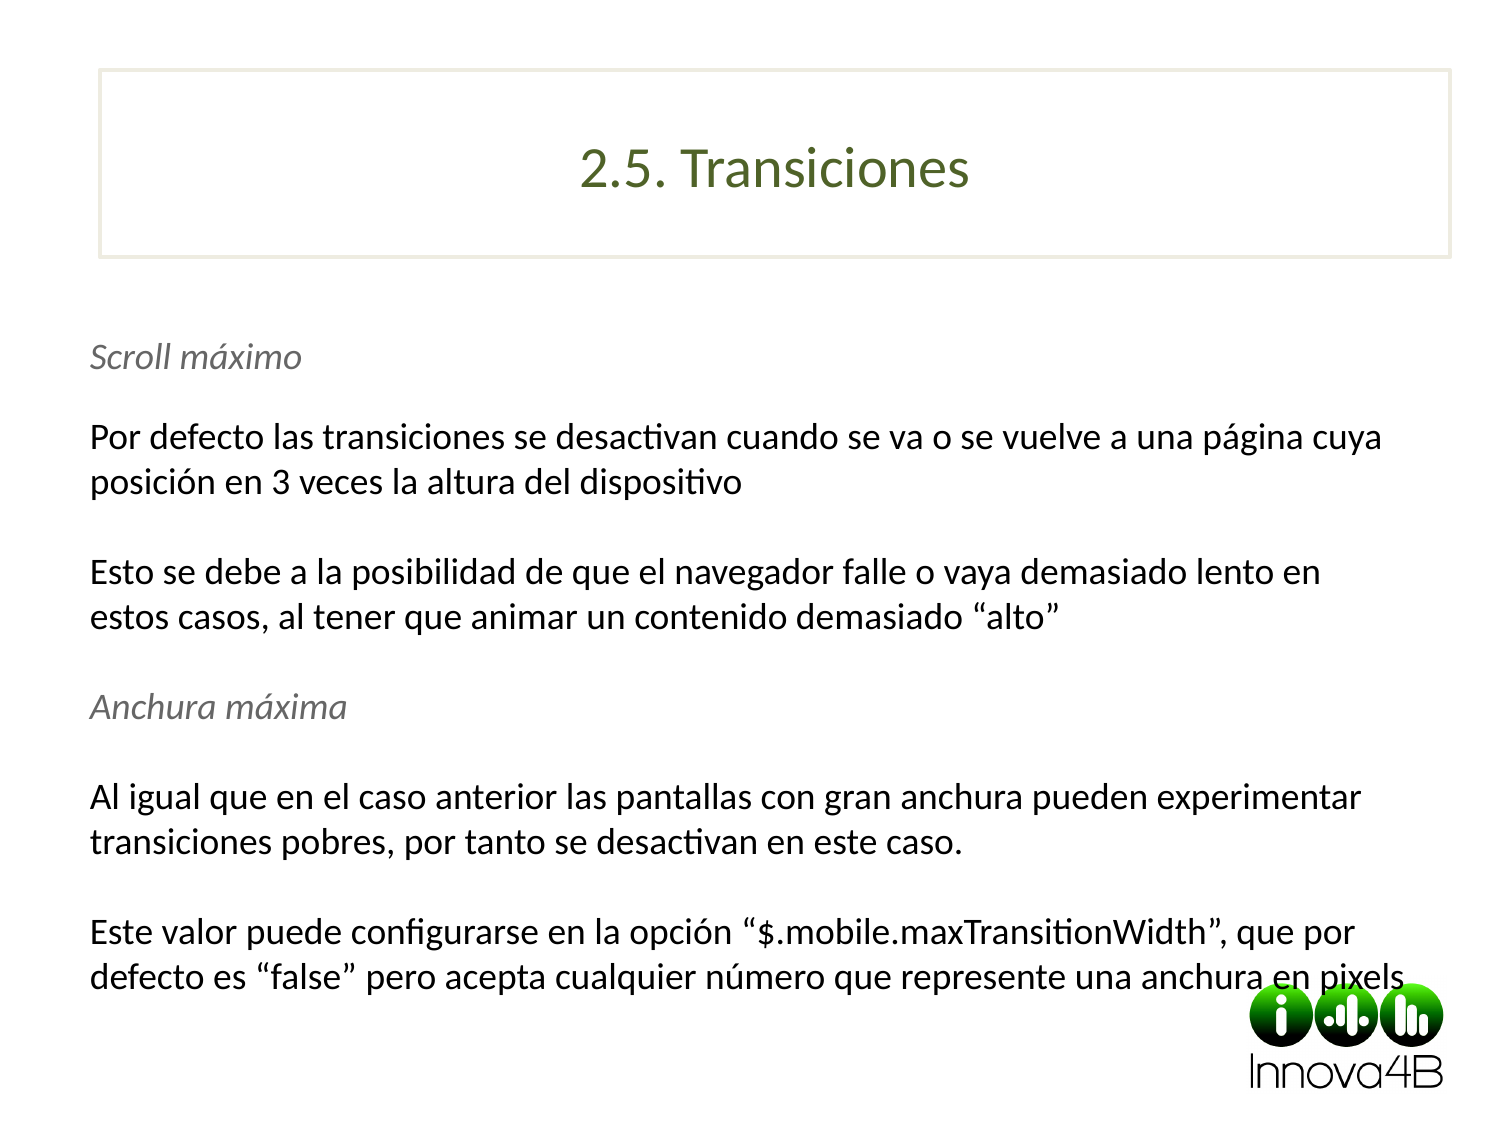

2.5. Transiciones
Scroll máximo
Por defecto las transiciones se desactivan cuando se va o se vuelve a una página cuya posición en 3 veces la altura del dispositivo
Esto se debe a la posibilidad de que el navegador falle o vaya demasiado lento en estos casos, al tener que animar un contenido demasiado “alto”
Anchura máxima
Al igual que en el caso anterior las pantallas con gran anchura pueden experimentar transiciones pobres, por tanto se desactivan en este caso.
Este valor puede configurarse en la opción “$.mobile.maxTransitionWidth”, que por defecto es “false” pero acepta cualquier número que represente una anchura en pixels